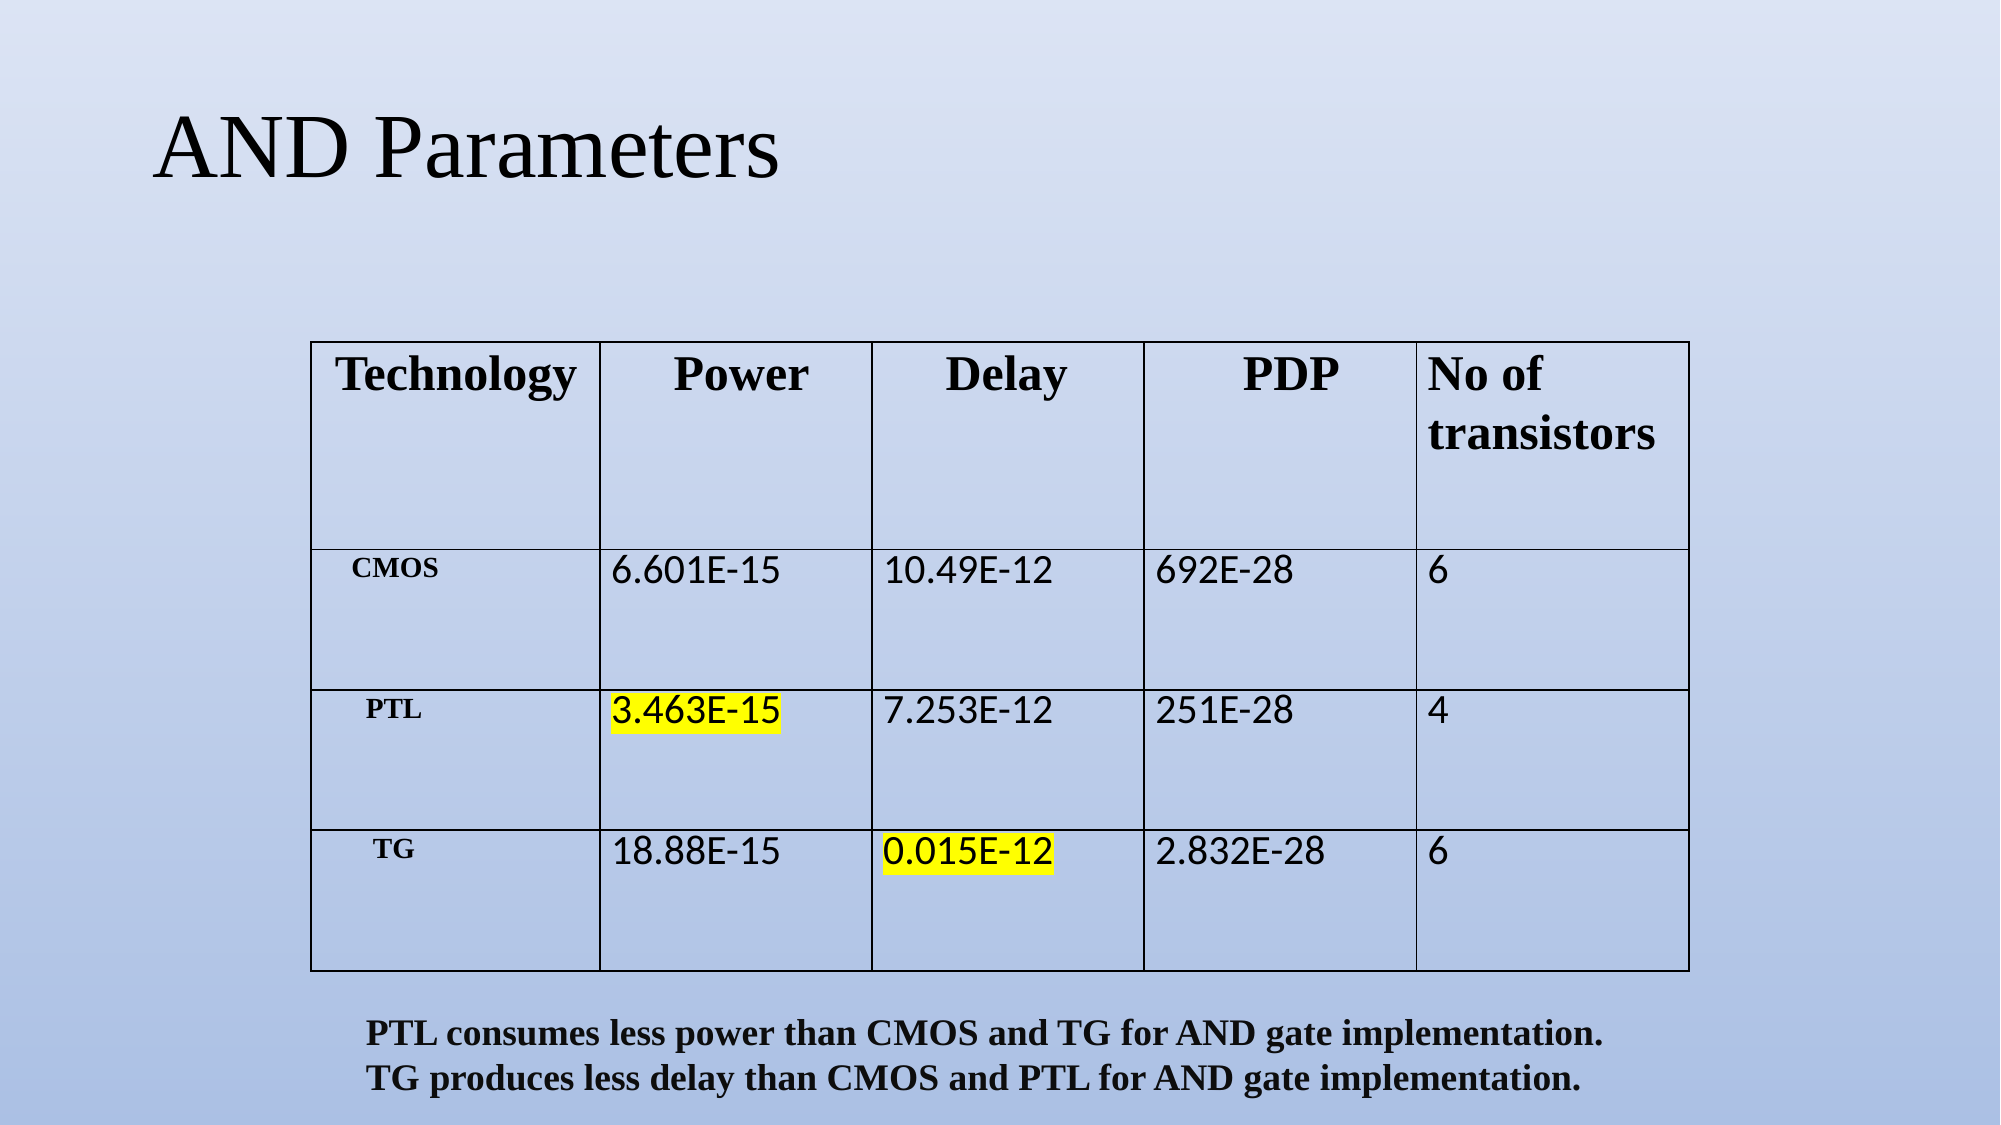

# AND Parameters
| Technology | Power | Delay | PDP | No of transistors |
| --- | --- | --- | --- | --- |
| CMOS | 6.601E-15 | 10.49E-12 | 692E-28 | 6 |
| PTL | 3.463E-15 | 7.253E-12 | 251E-28 | 4 |
| TG | 18.88E-15 | 0.015E-12 | 2.832E-28 | 6 |
PTL consumes less power than CMOS and TG for AND gate implementation.
TG produces less delay than CMOS and PTL for AND gate implementation.